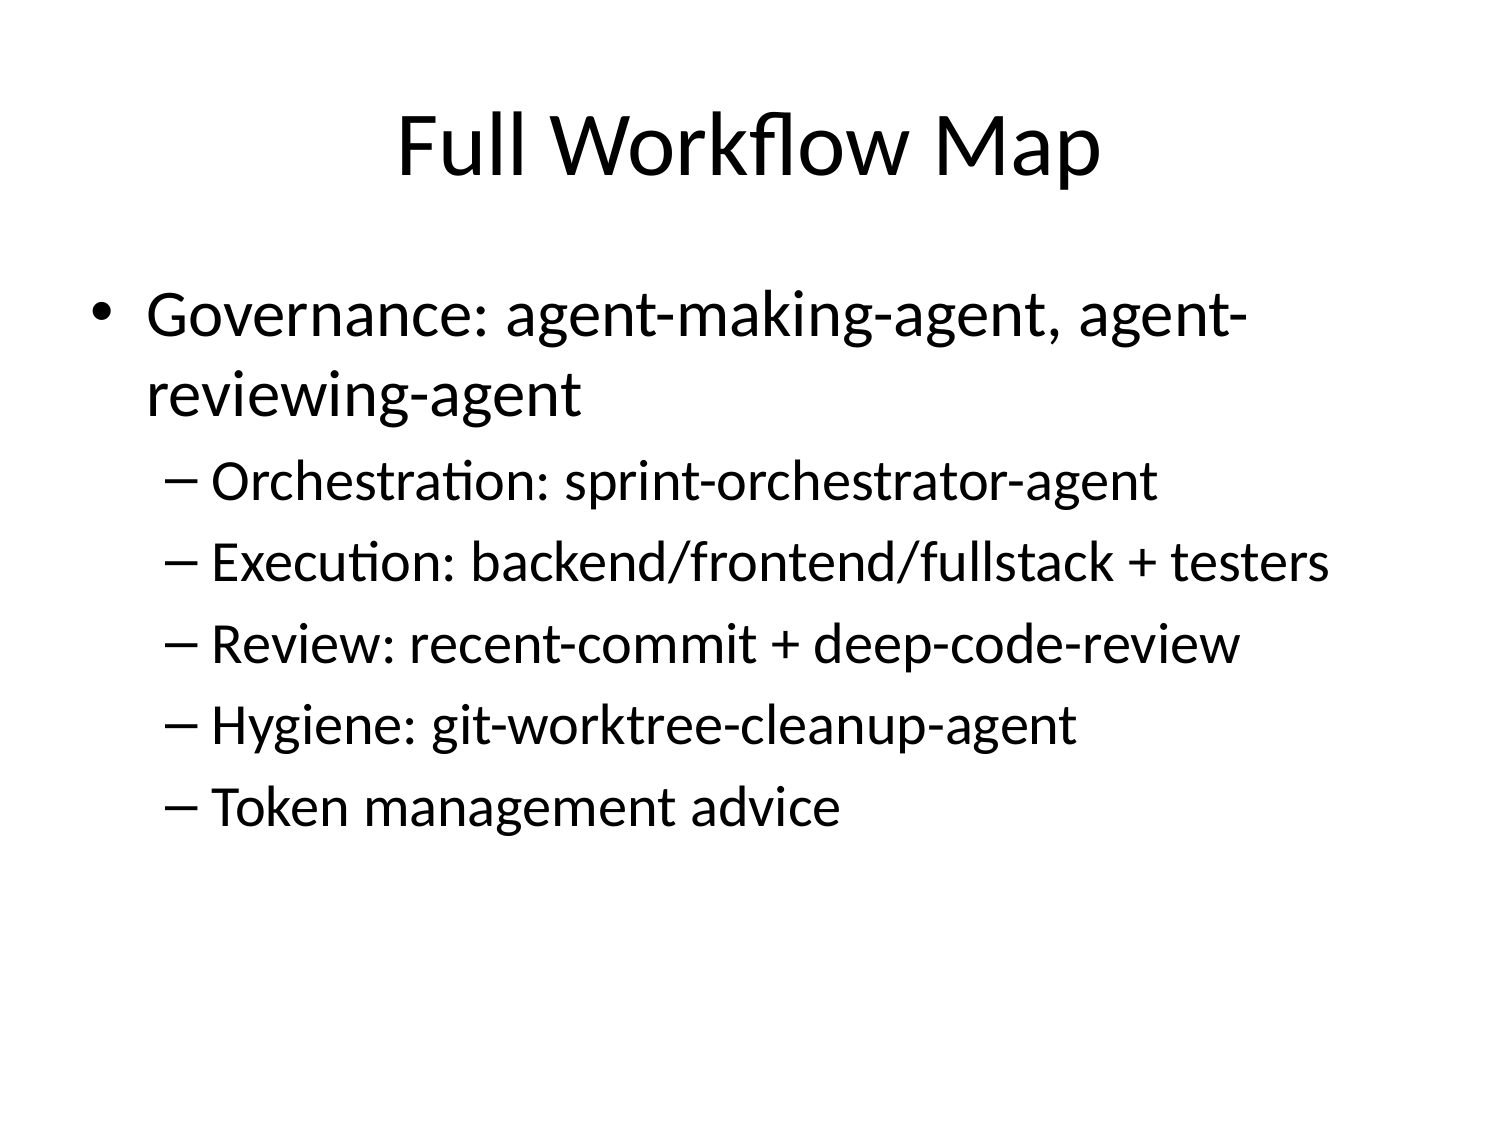

# Full Workflow Map
Governance: agent-making-agent, agent-reviewing-agent
Orchestration: sprint-orchestrator-agent
Execution: backend/frontend/fullstack + testers
Review: recent-commit + deep-code-review
Hygiene: git-worktree-cleanup-agent
Token management advice